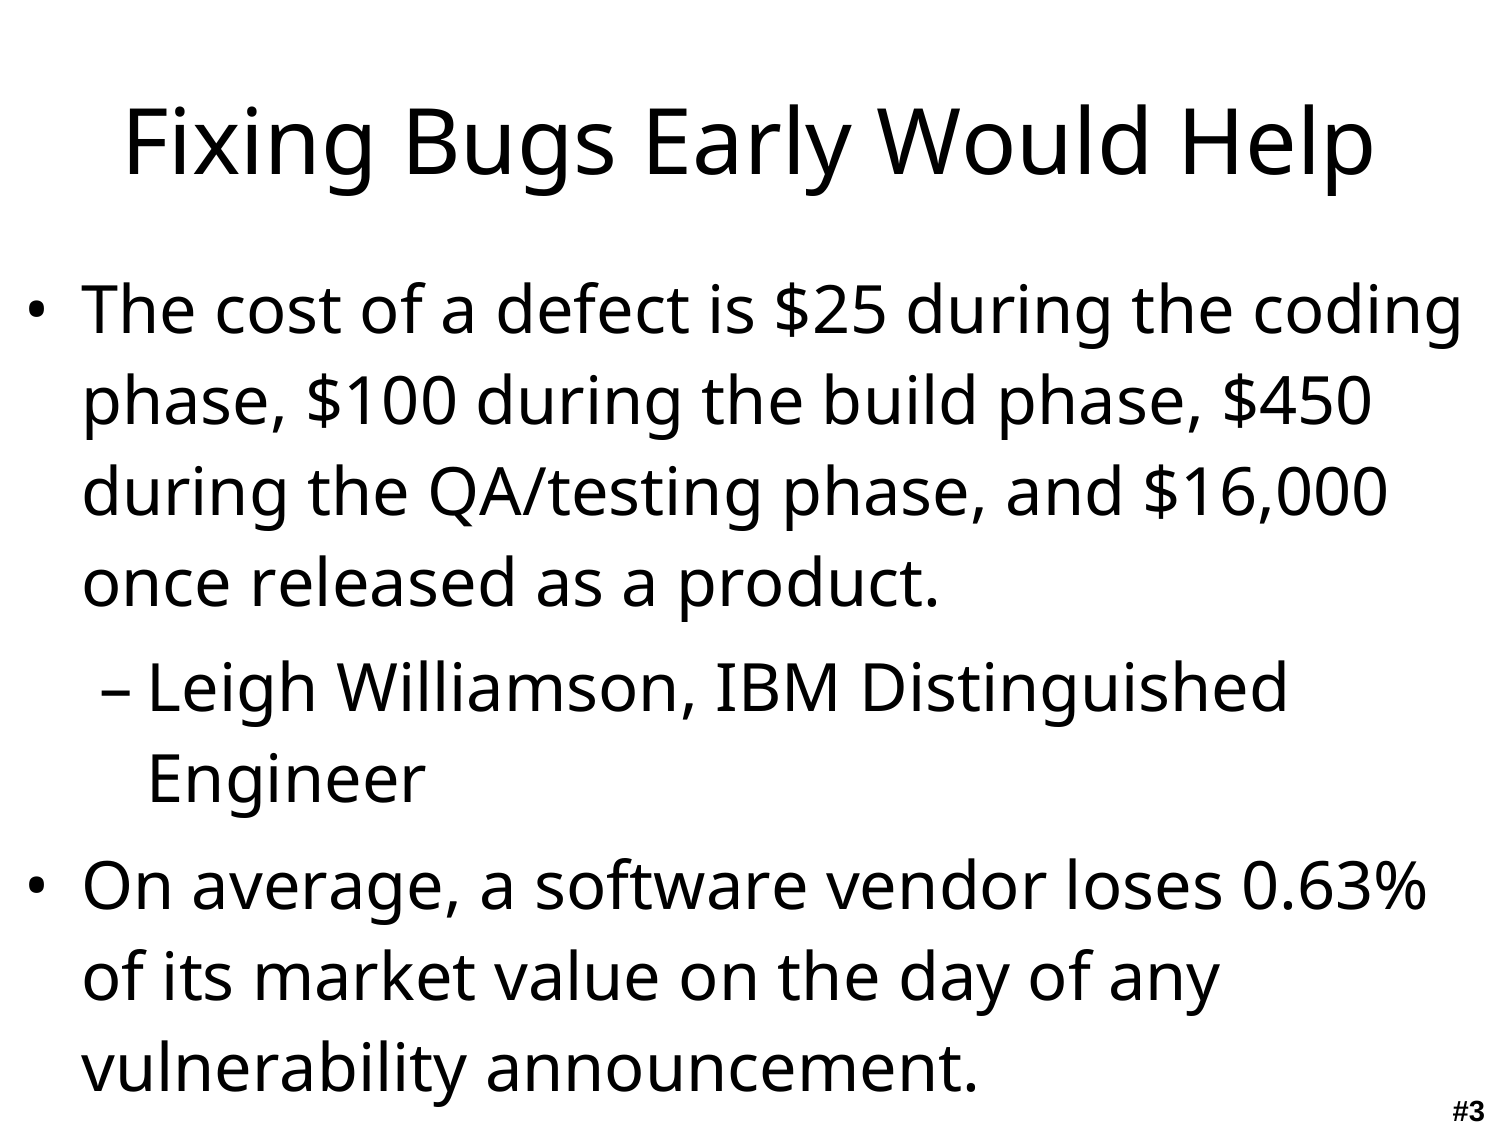

# Fixing Bugs Early Would Help
The cost of a defect is $25 during the coding phase, $100 during the build phase, $450 during the QA/testing phase, and $16,000 once released as a product.
Leigh Williamson, IBM Distinguished Engineer
On average, a software vendor loses 0.63% of its market value on the day of any vulnerability announcement.
[Telang and Wattal]
3